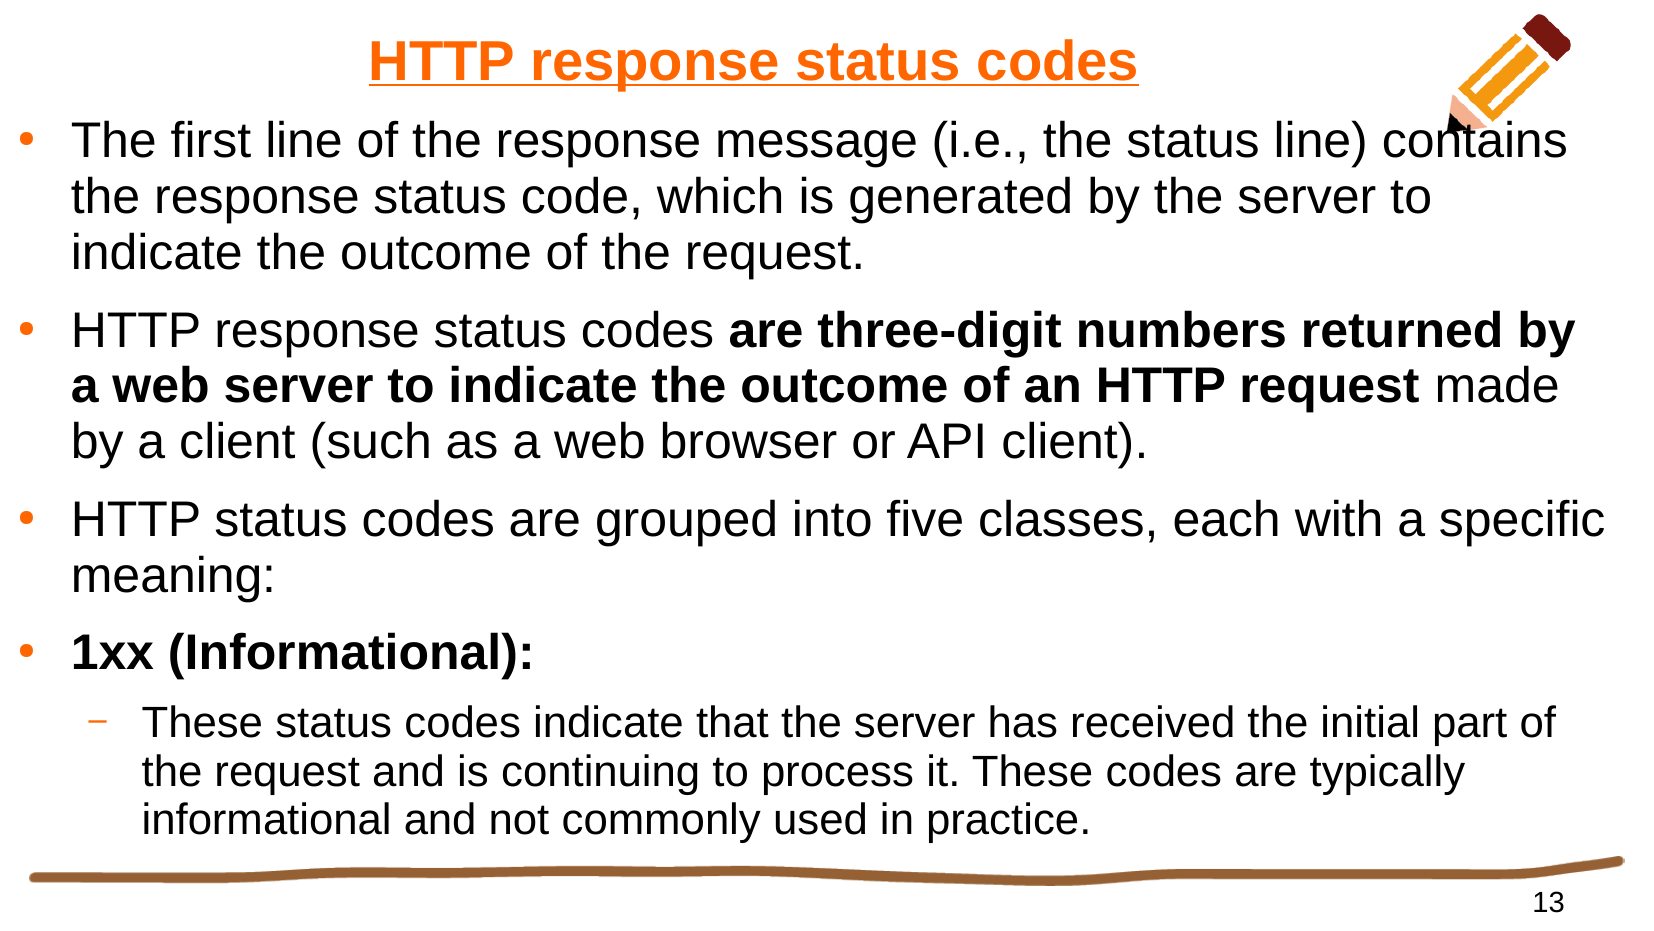

# HTTP response status codes
The first line of the response message (i.e., the status line) contains the response status code, which is generated by the server to indicate the outcome of the request.
HTTP response status codes are three-digit numbers returned by a web server to indicate the outcome of an HTTP request made by a client (such as a web browser or API client).
HTTP status codes are grouped into five classes, each with a specific meaning:
1xx (Informational):
These status codes indicate that the server has received the initial part of the request and is continuing to process it. These codes are typically informational and not commonly used in practice.
13